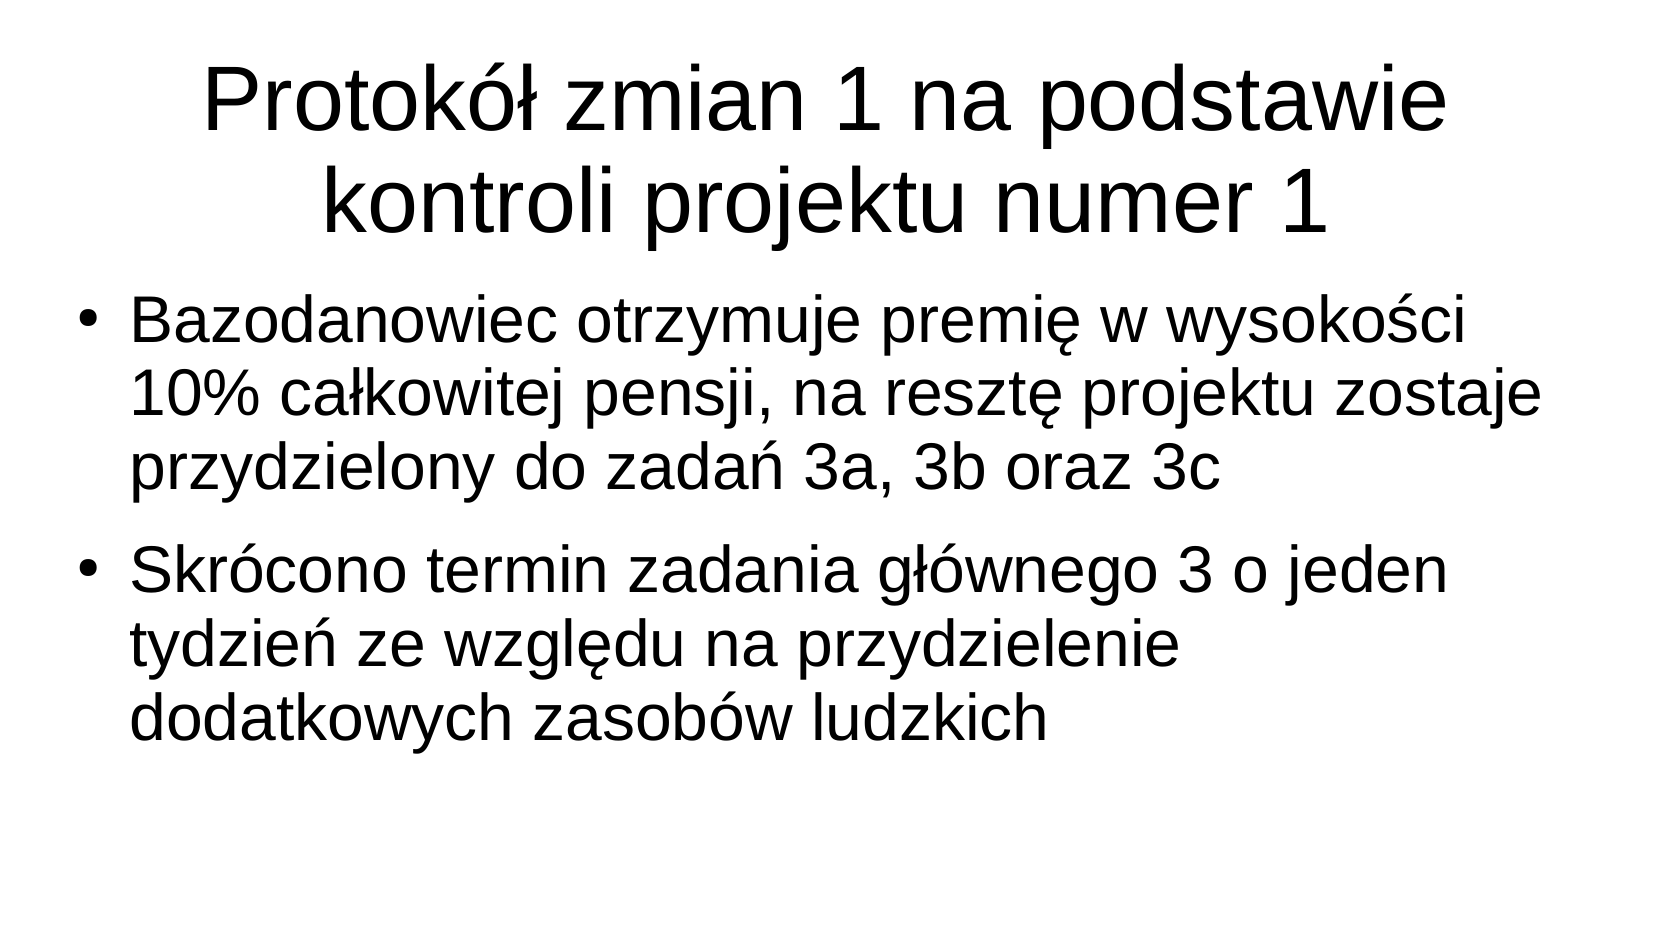

# Protokół zmian 1 na podstawie kontroli projektu numer 1
Bazodanowiec otrzymuje premię w wysokości 10% całkowitej pensji, na resztę projektu zostaje przydzielony do zadań 3a, 3b oraz 3c
Skrócono termin zadania głównego 3 o jeden tydzień ze względu na przydzielenie dodatkowych zasobów ludzkich